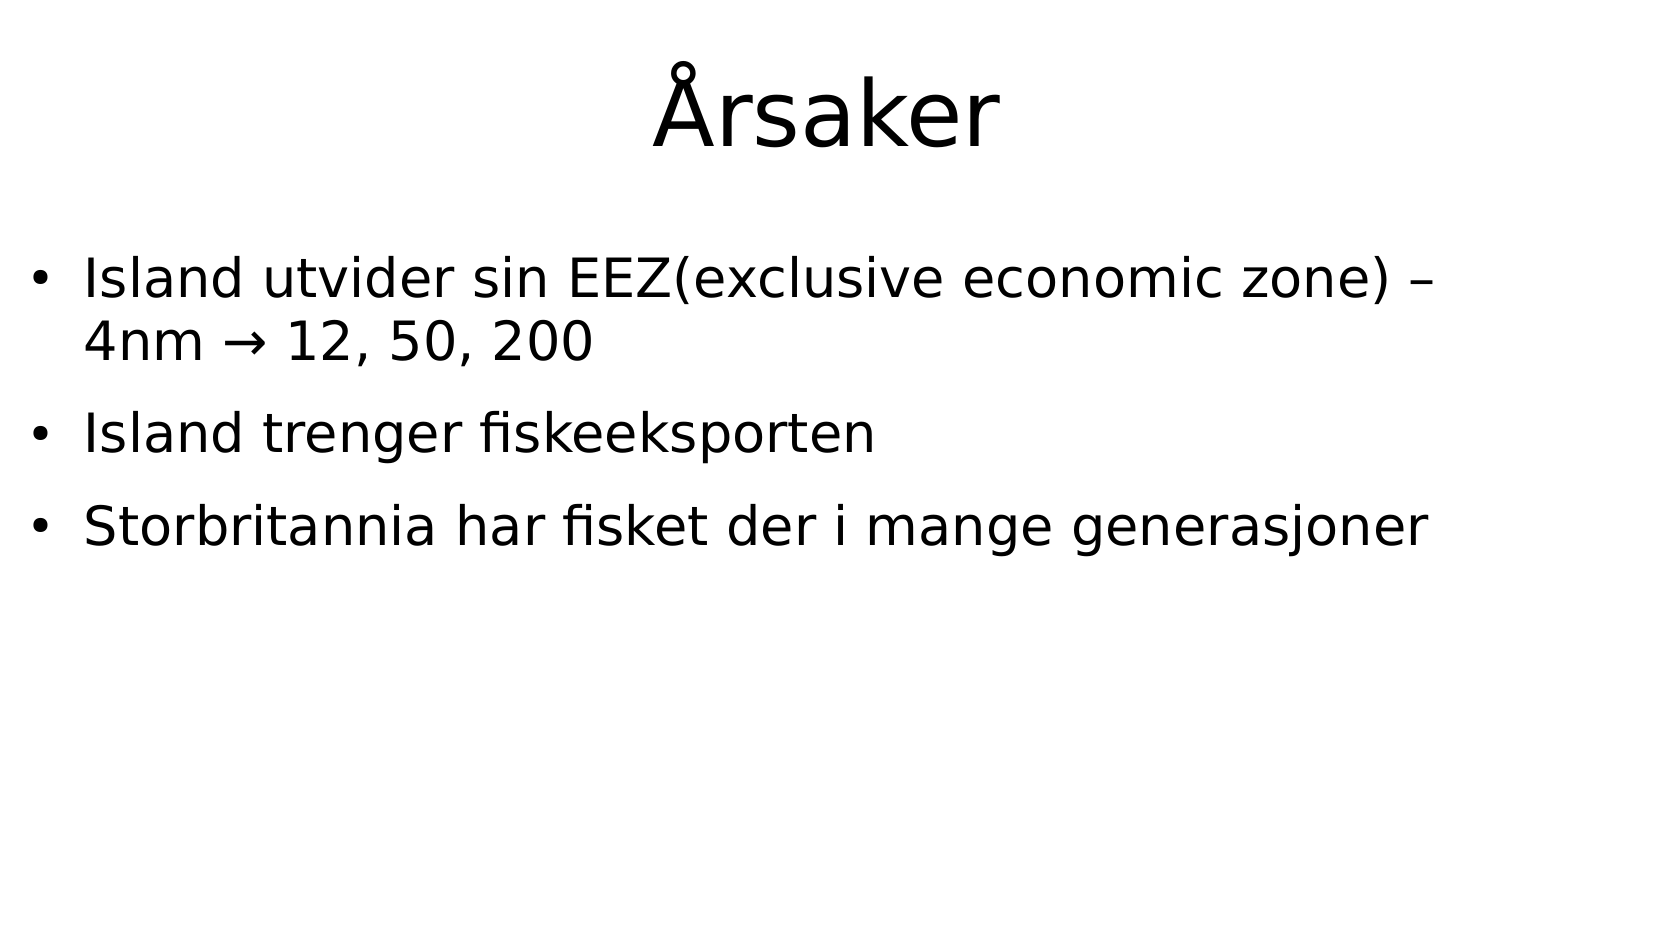

# Årsaker
Island utvider sin EEZ(exclusive economic zone) –
4nm → 12, 50, 200
Island trenger fiskeeksporten
Storbritannia har fisket der i mange generasjoner